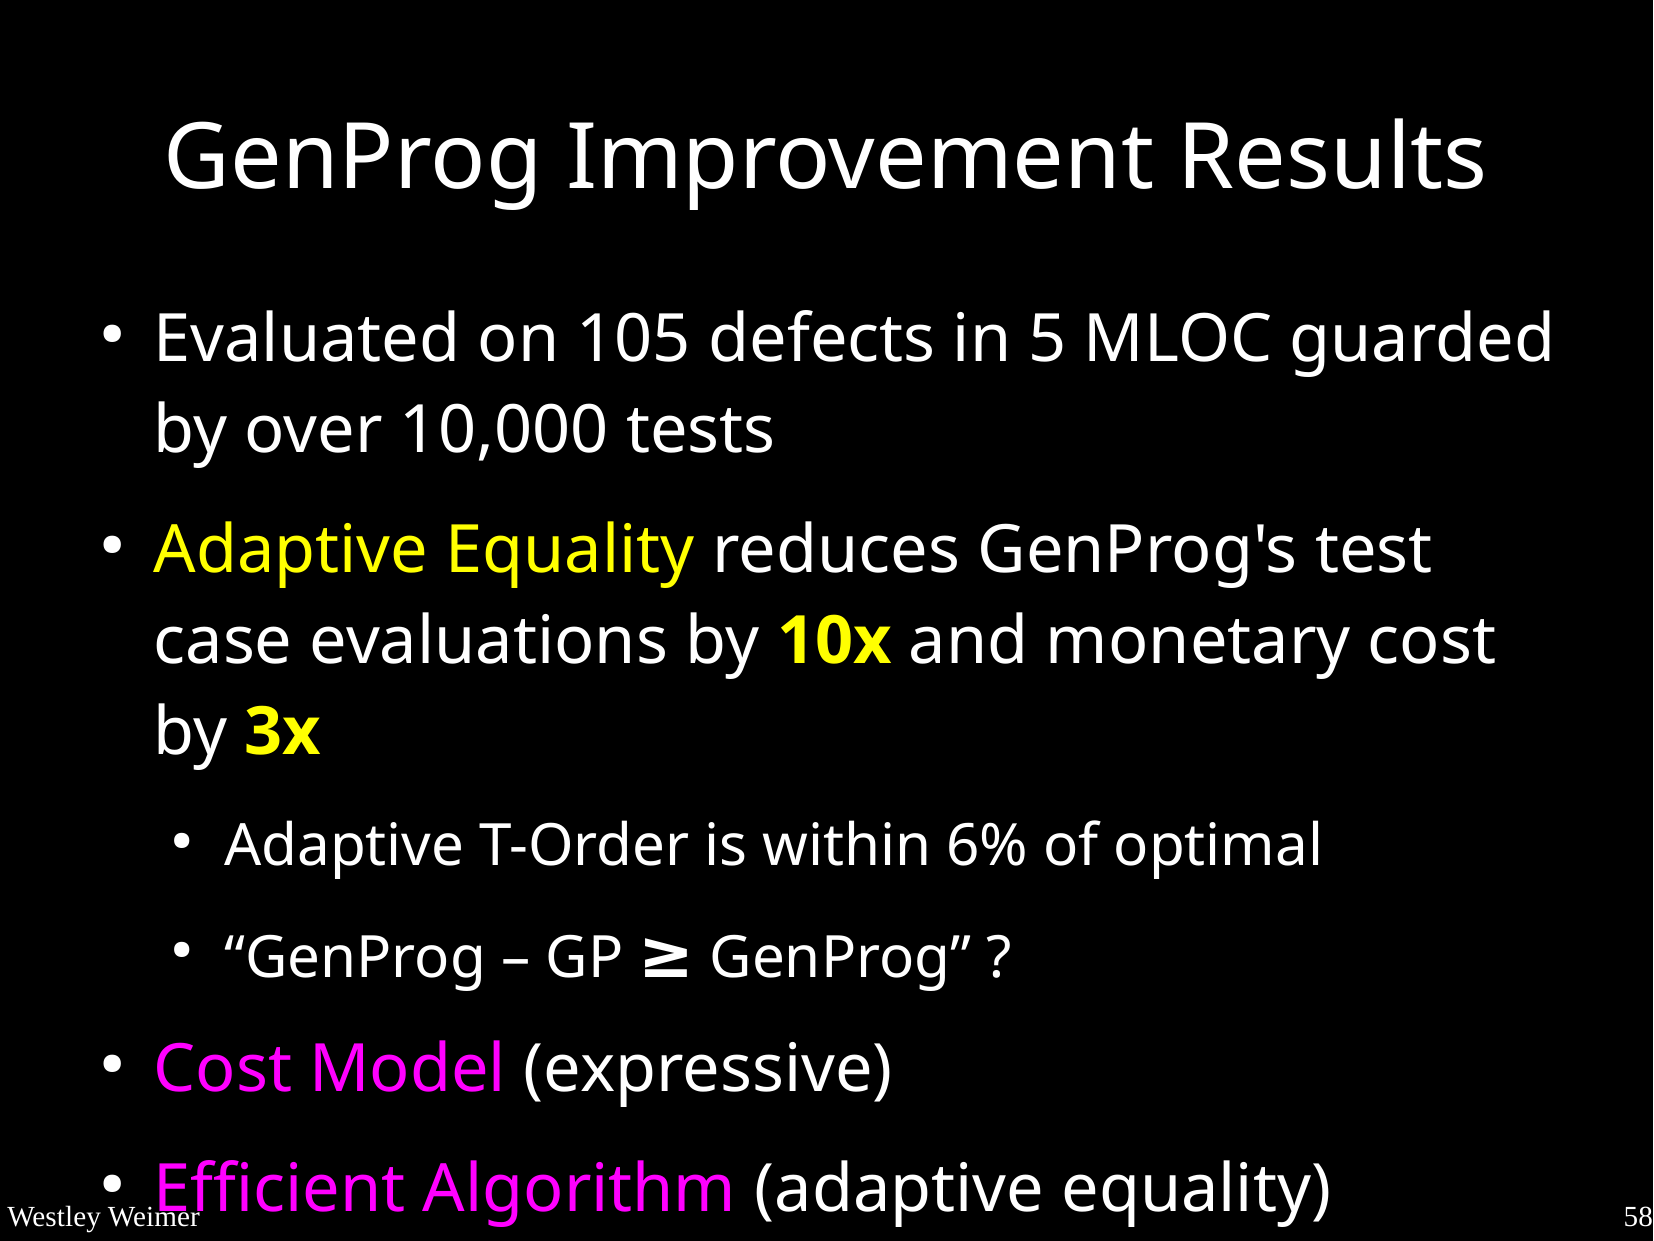

# GenProg Improvement Results
Evaluated on 105 defects in 5 MLOC guarded by over 10,000 tests
Adaptive Equality reduces GenProg's test case evaluations by 10x and monetary cost by 3x
Adaptive T-Order is within 6% of optimal
“GenProg – GP ≥ GenProg” ?
Cost Model (expressive)
Efficient Algorithm (adaptive equality)
Theoretical Relationships (mutation testing)
58